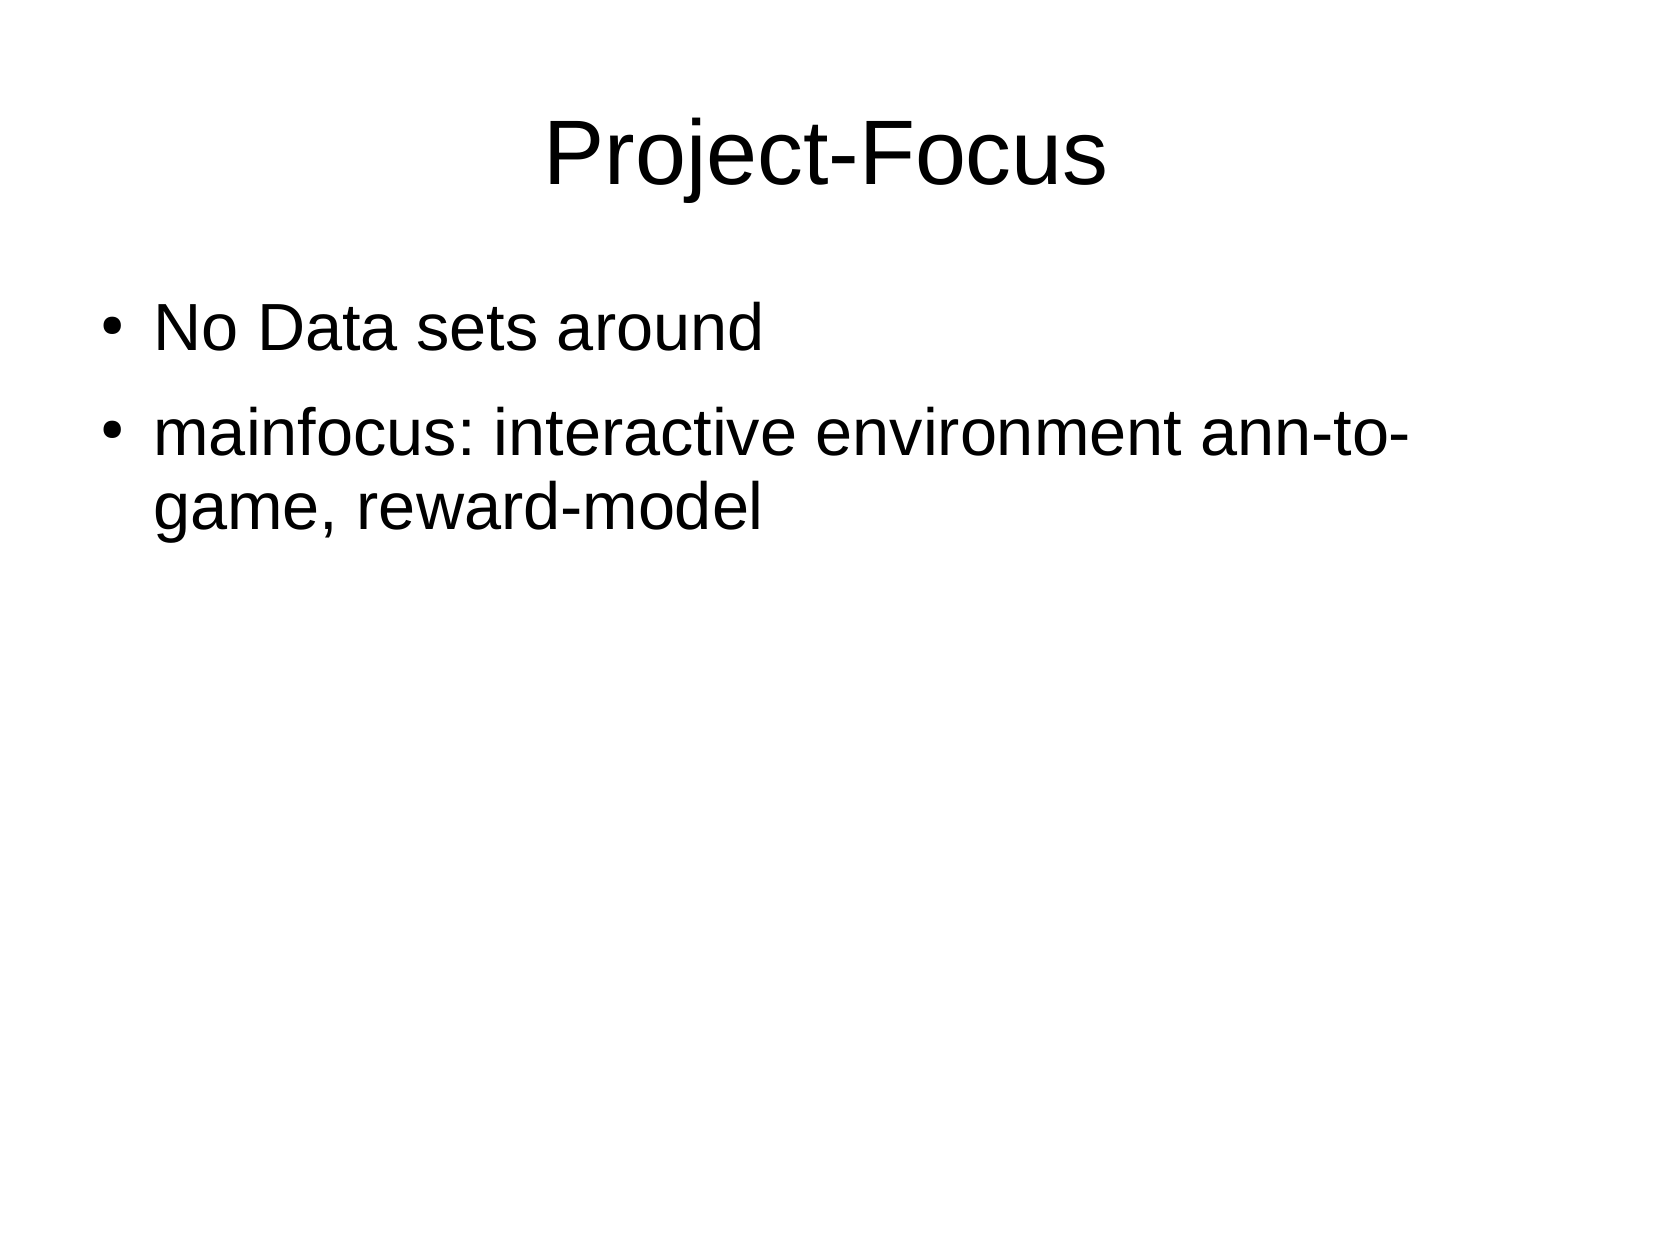

# Project-Focus
No Data sets around
mainfocus: interactive environment ann-to-game, reward-model